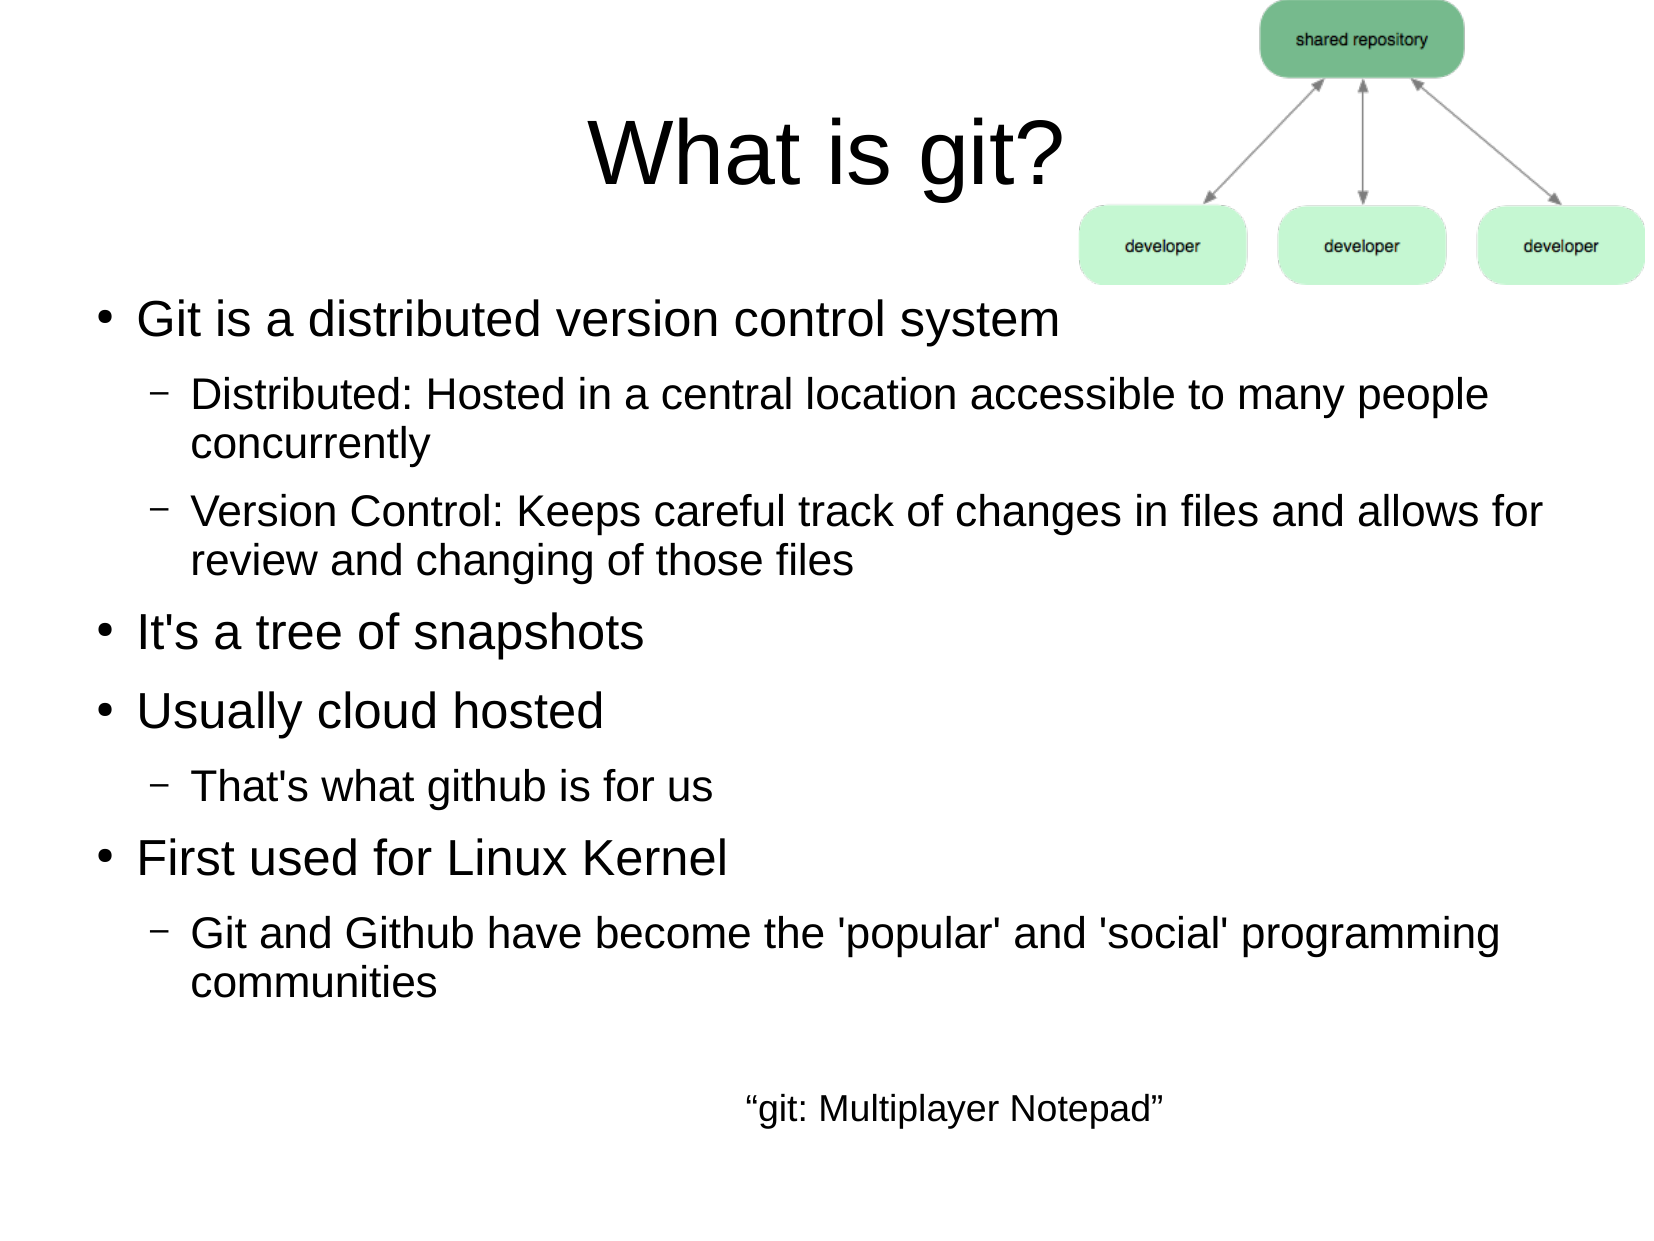

# What is git?
Git is a distributed version control system
Distributed: Hosted in a central location accessible to many people concurrently
Version Control: Keeps careful track of changes in files and allows for review and changing of those files
It's a tree of snapshots
Usually cloud hosted
That's what github is for us
First used for Linux Kernel
Git and Github have become the 'popular' and 'social' programming communities
“git: Multiplayer Notepad”